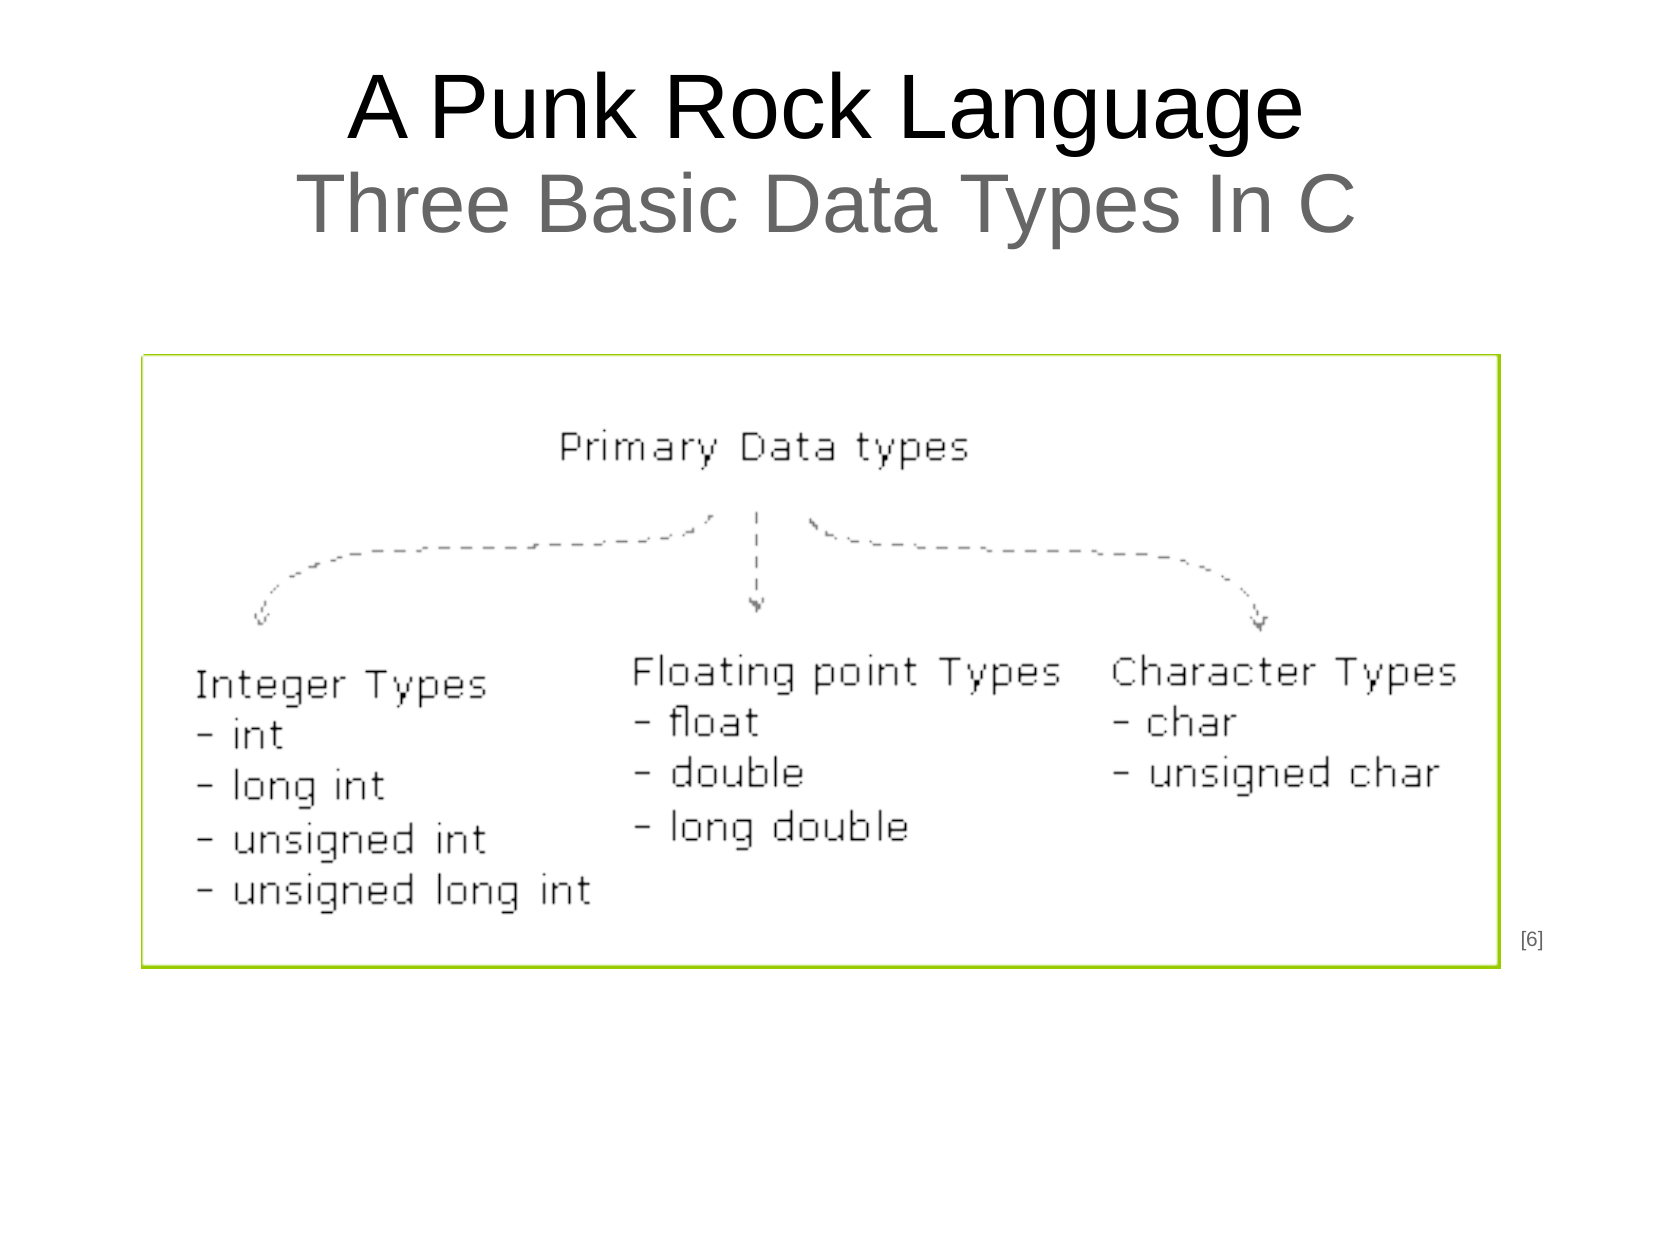

# A Punk Rock Language Three Basic Data Types In C
[6]